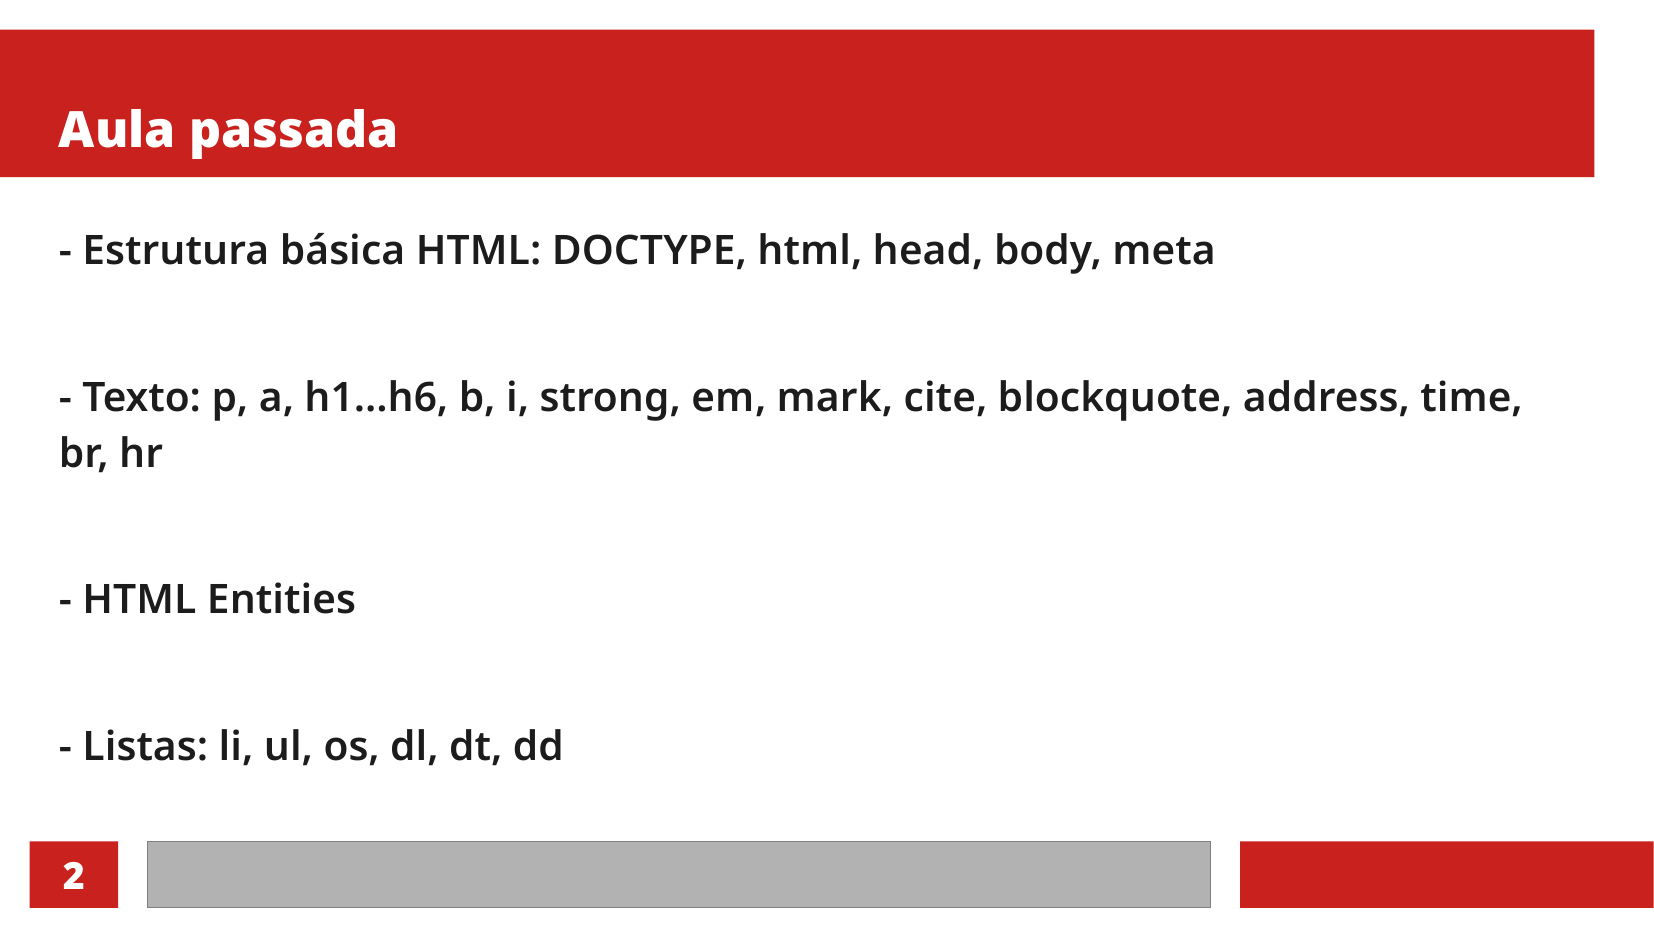

# Aula passada
- Estrutura básica HTML: DOCTYPE, html, head, body, meta
- Texto: p, a, h1...h6, b, i, strong, em, mark, cite, blockquote, address, time, br, hr
- HTML Entities
- Listas: li, ul, os, dl, dt, dd
2